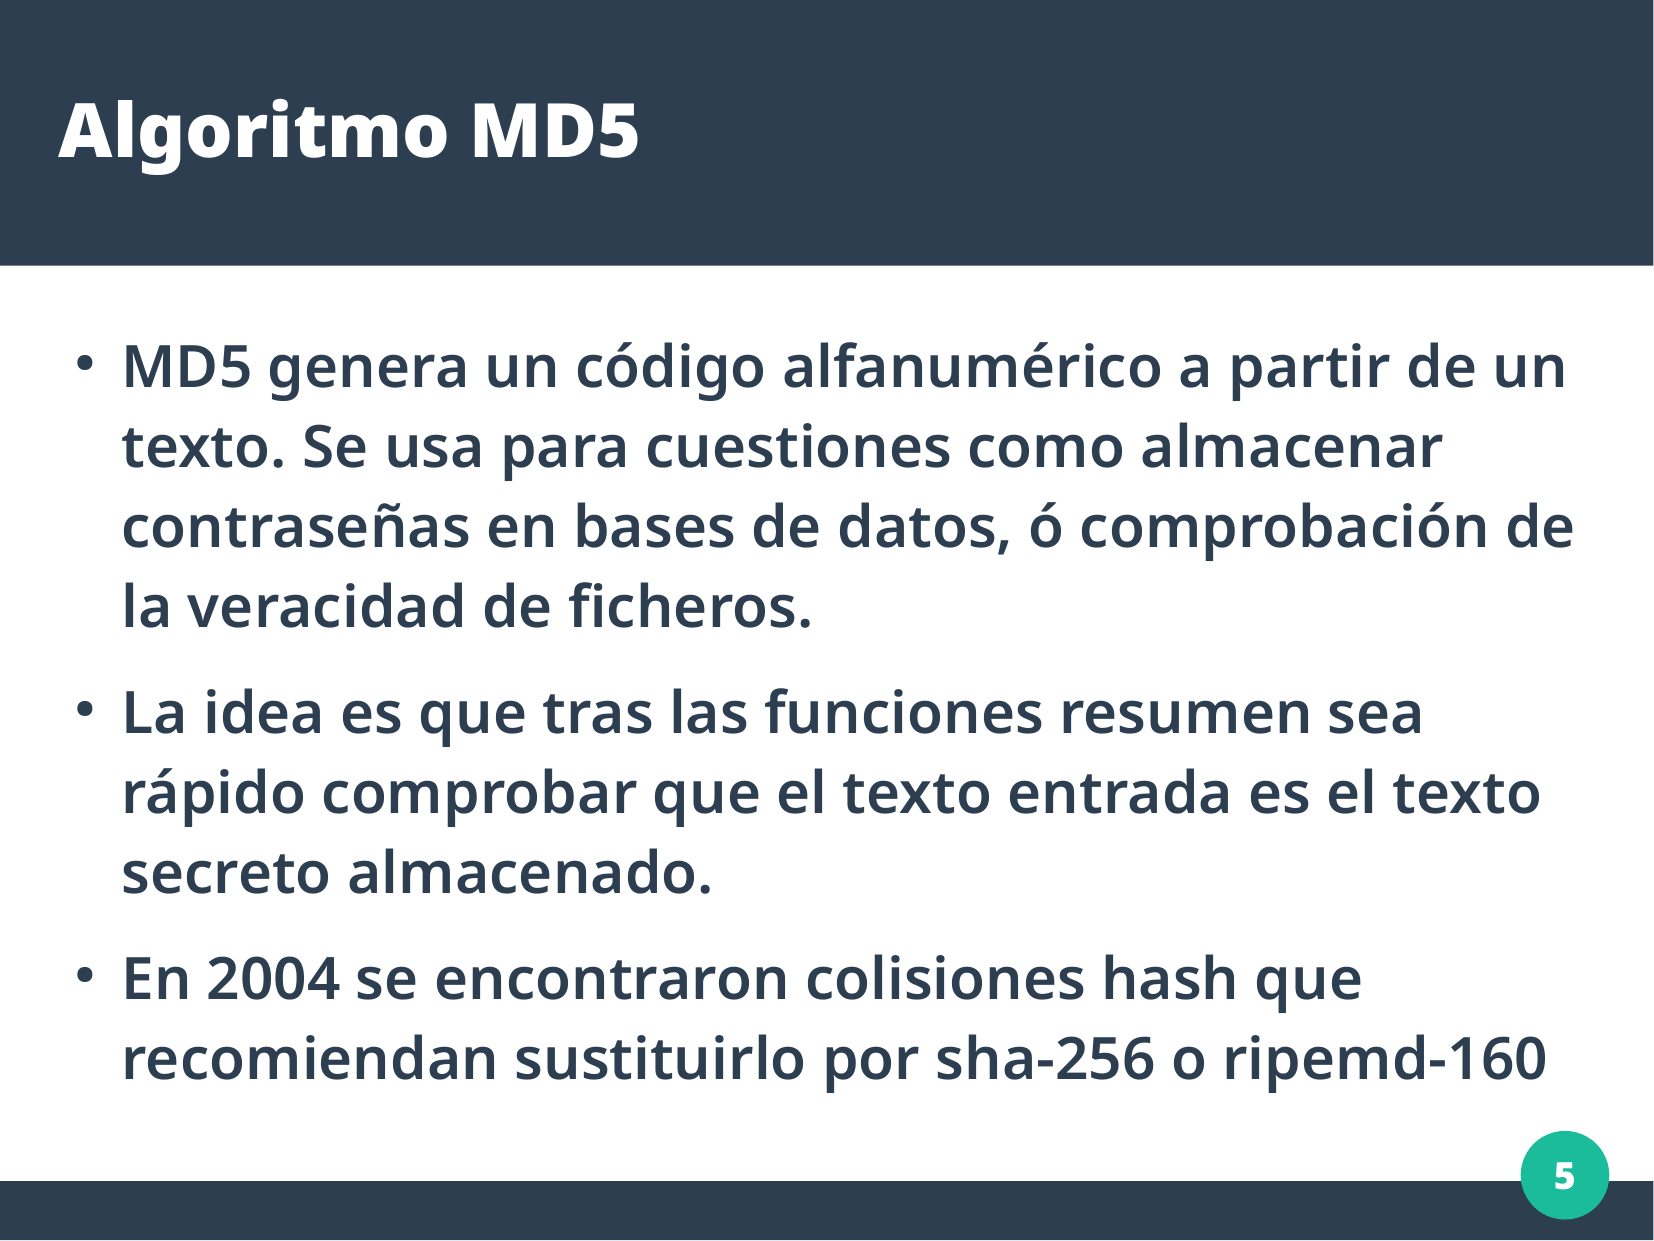

# Algoritmo MD5
MD5 genera un código alfanumérico a partir de un texto. Se usa para cuestiones como almacenar contraseñas en bases de datos, ó comprobación de la veracidad de ficheros.
La idea es que tras las funciones resumen sea rápido comprobar que el texto entrada es el texto secreto almacenado.
En 2004 se encontraron colisiones hash que recomiendan sustituirlo por sha-256 o ripemd-160
5